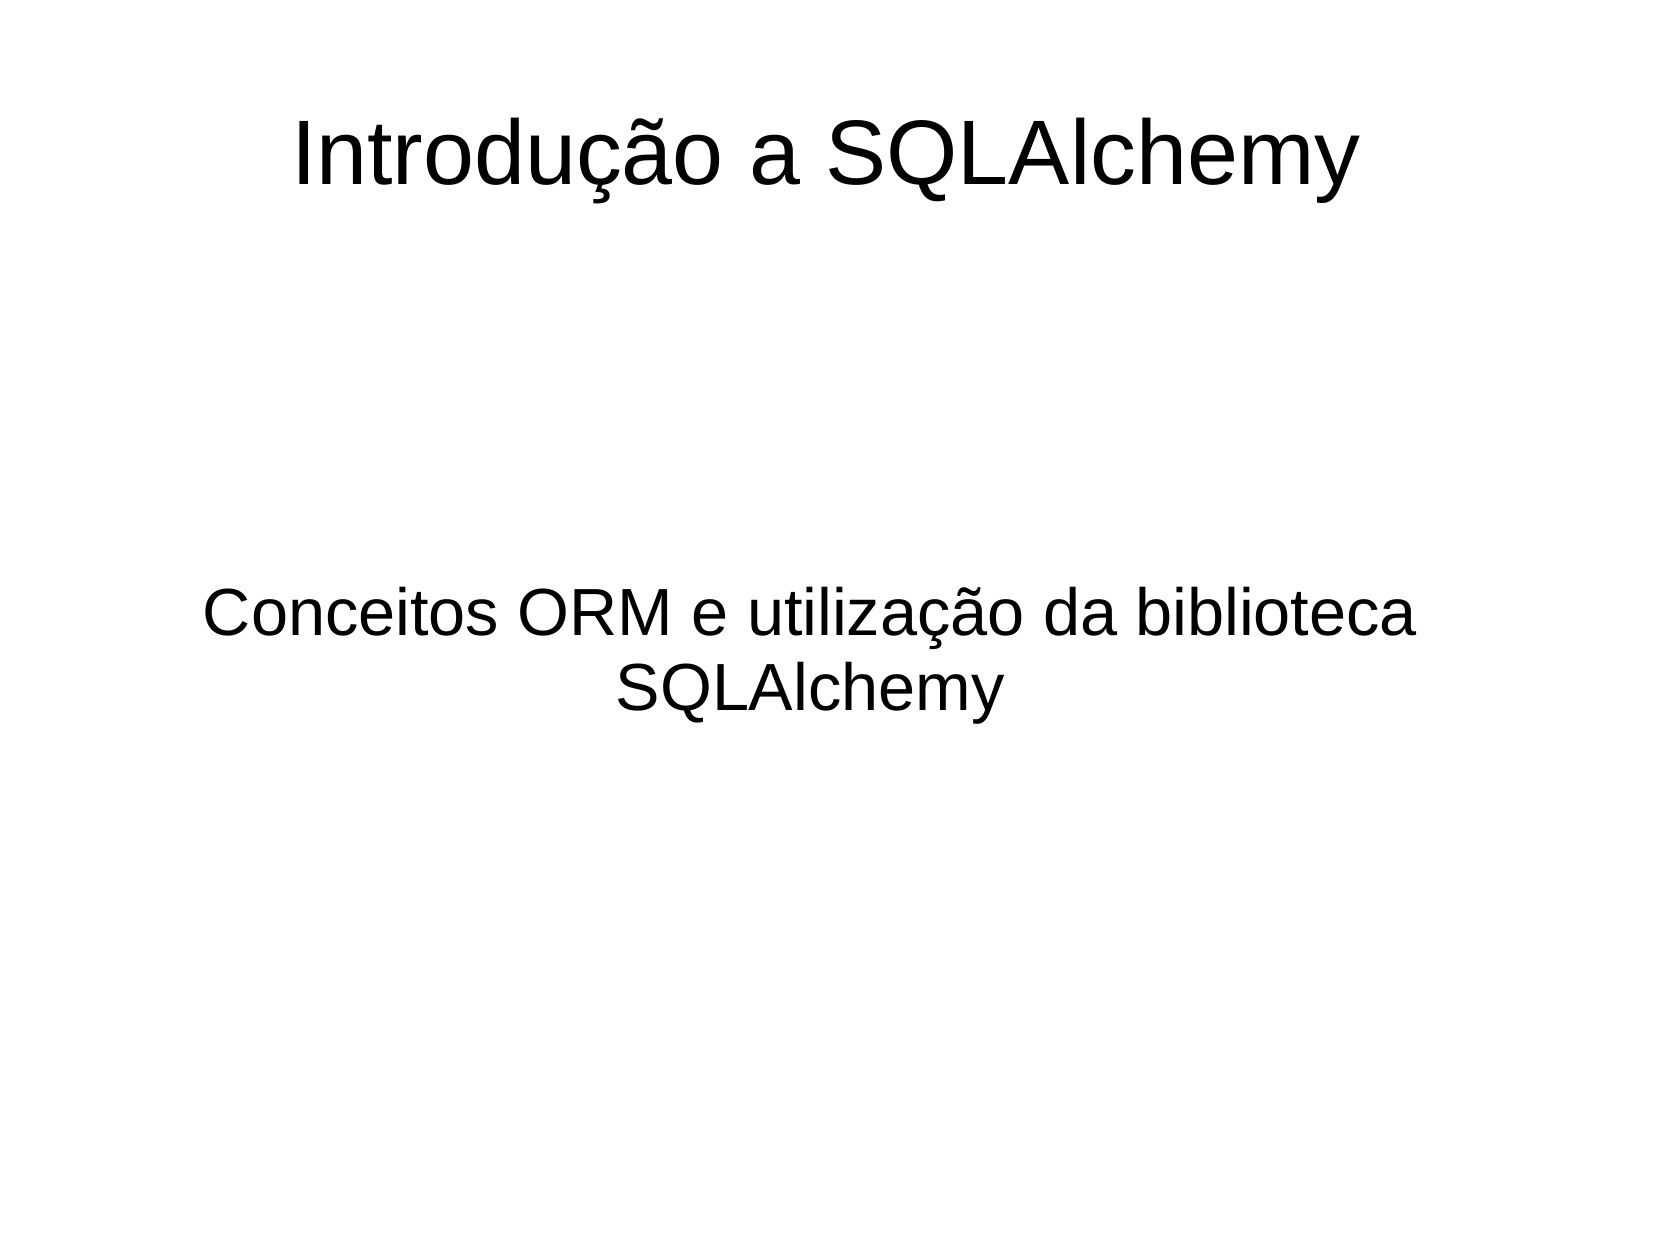

# Introdução a SQLAlchemy
Conceitos ORM e utilização da biblioteca SQLAlchemy